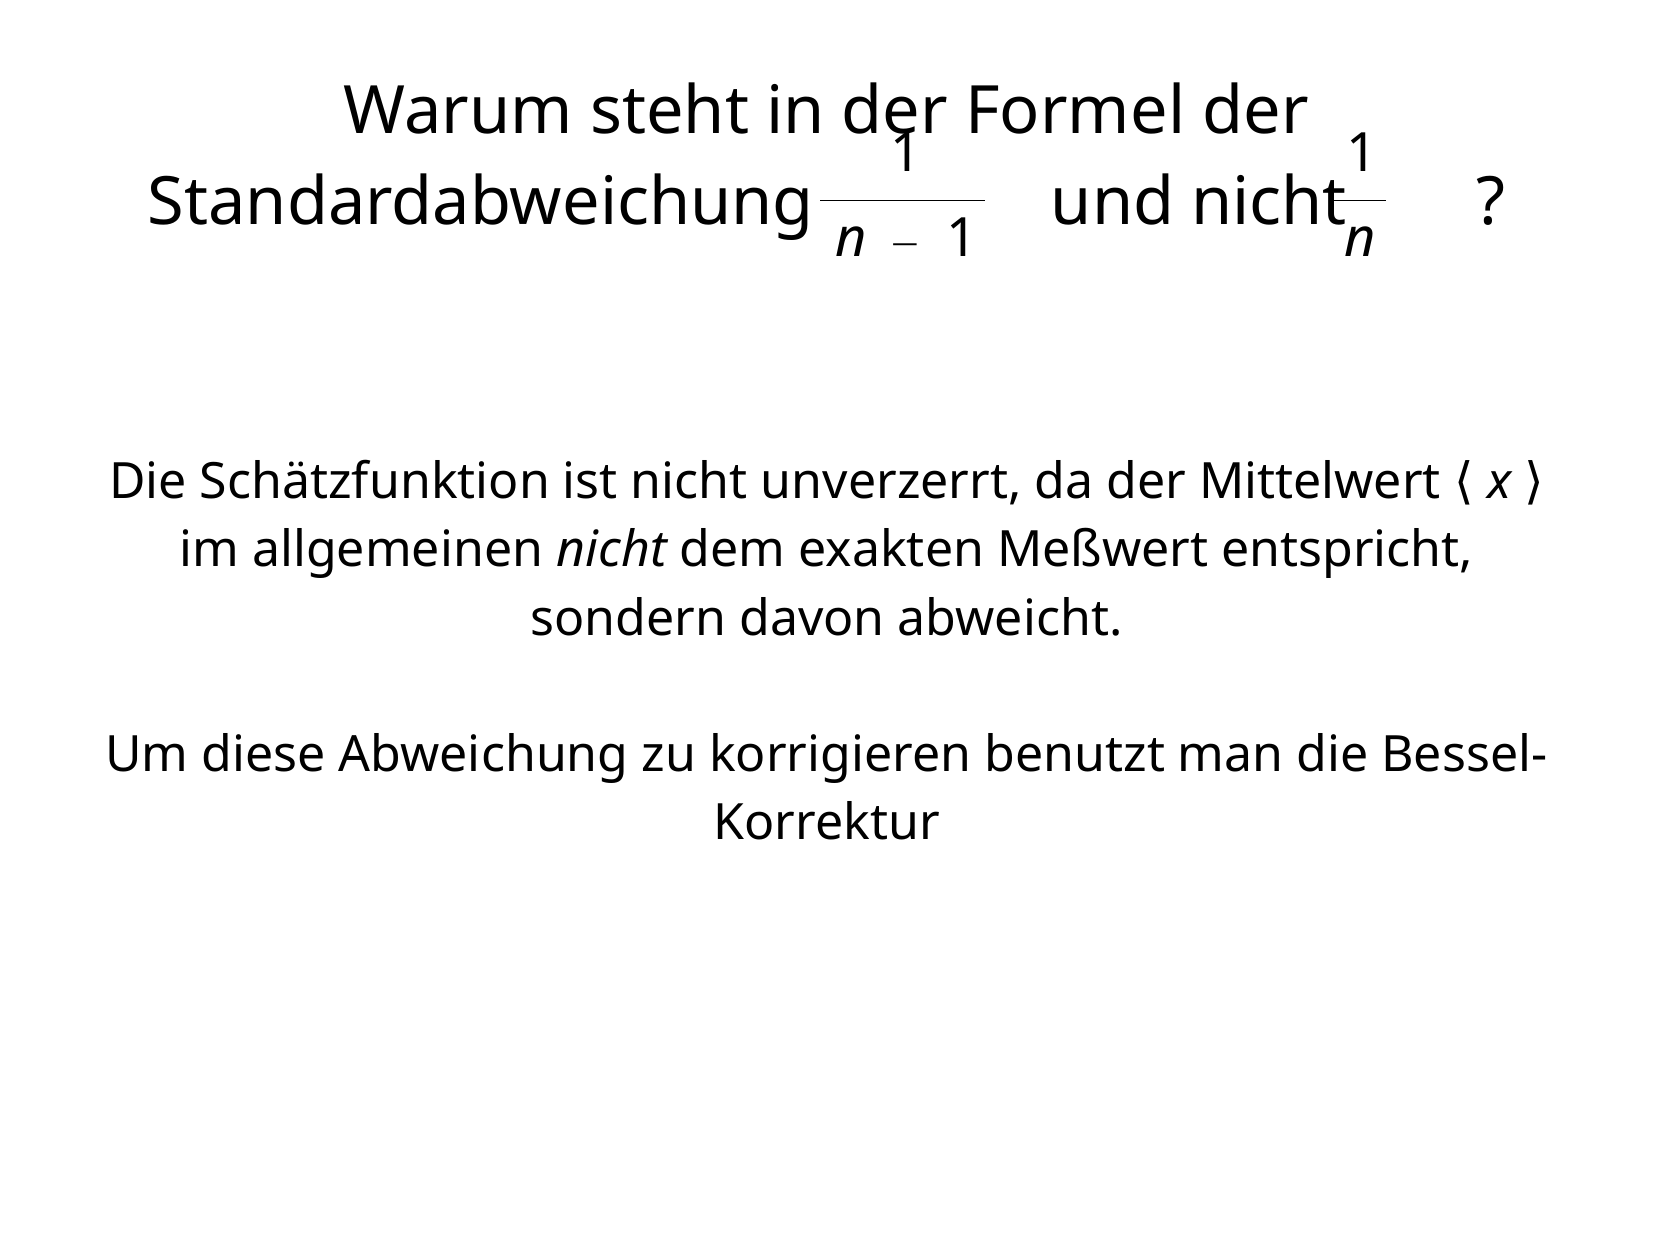

# Warum steht in der Formel der Standardabweichung 			 und nicht 		?
Die Schätzfunktion ist nicht unverzerrt, da der Mittelwert ⟨ x ⟩ im allgemeinen nicht dem exakten Meßwert entspricht, sondern davon abweicht.
Um diese Abweichung zu korrigieren benutzt man die Bessel-Korrektur